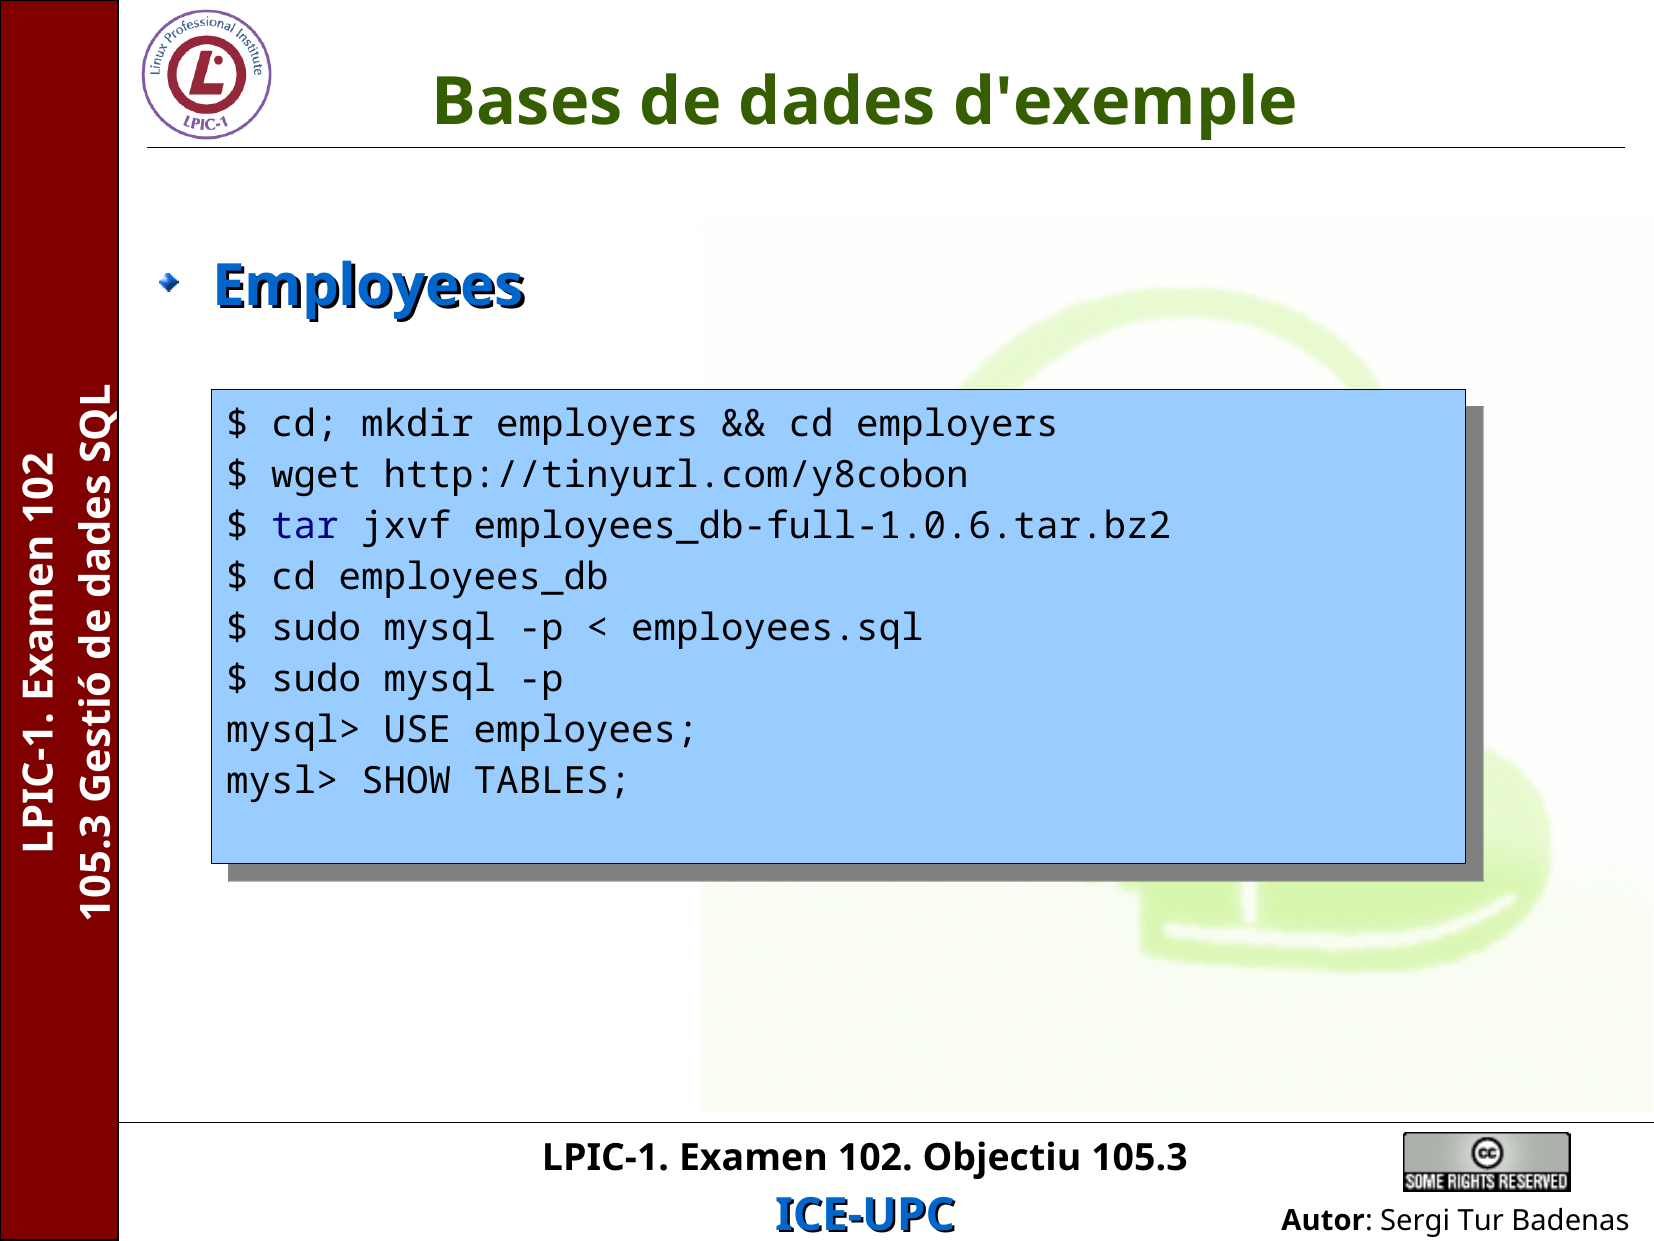

# Bases de dades d'exemple
Employees
$ cd; mkdir employers && cd employers
$ wget http://tinyurl.com/y8cobon
$ tar jxvf employees_db-full-1.0.6.tar.bz2
$ cd employees_db
$ sudo mysql -p < employees.sql
$ sudo mysql -p
mysql> USE employees;
mysl> SHOW TABLES;